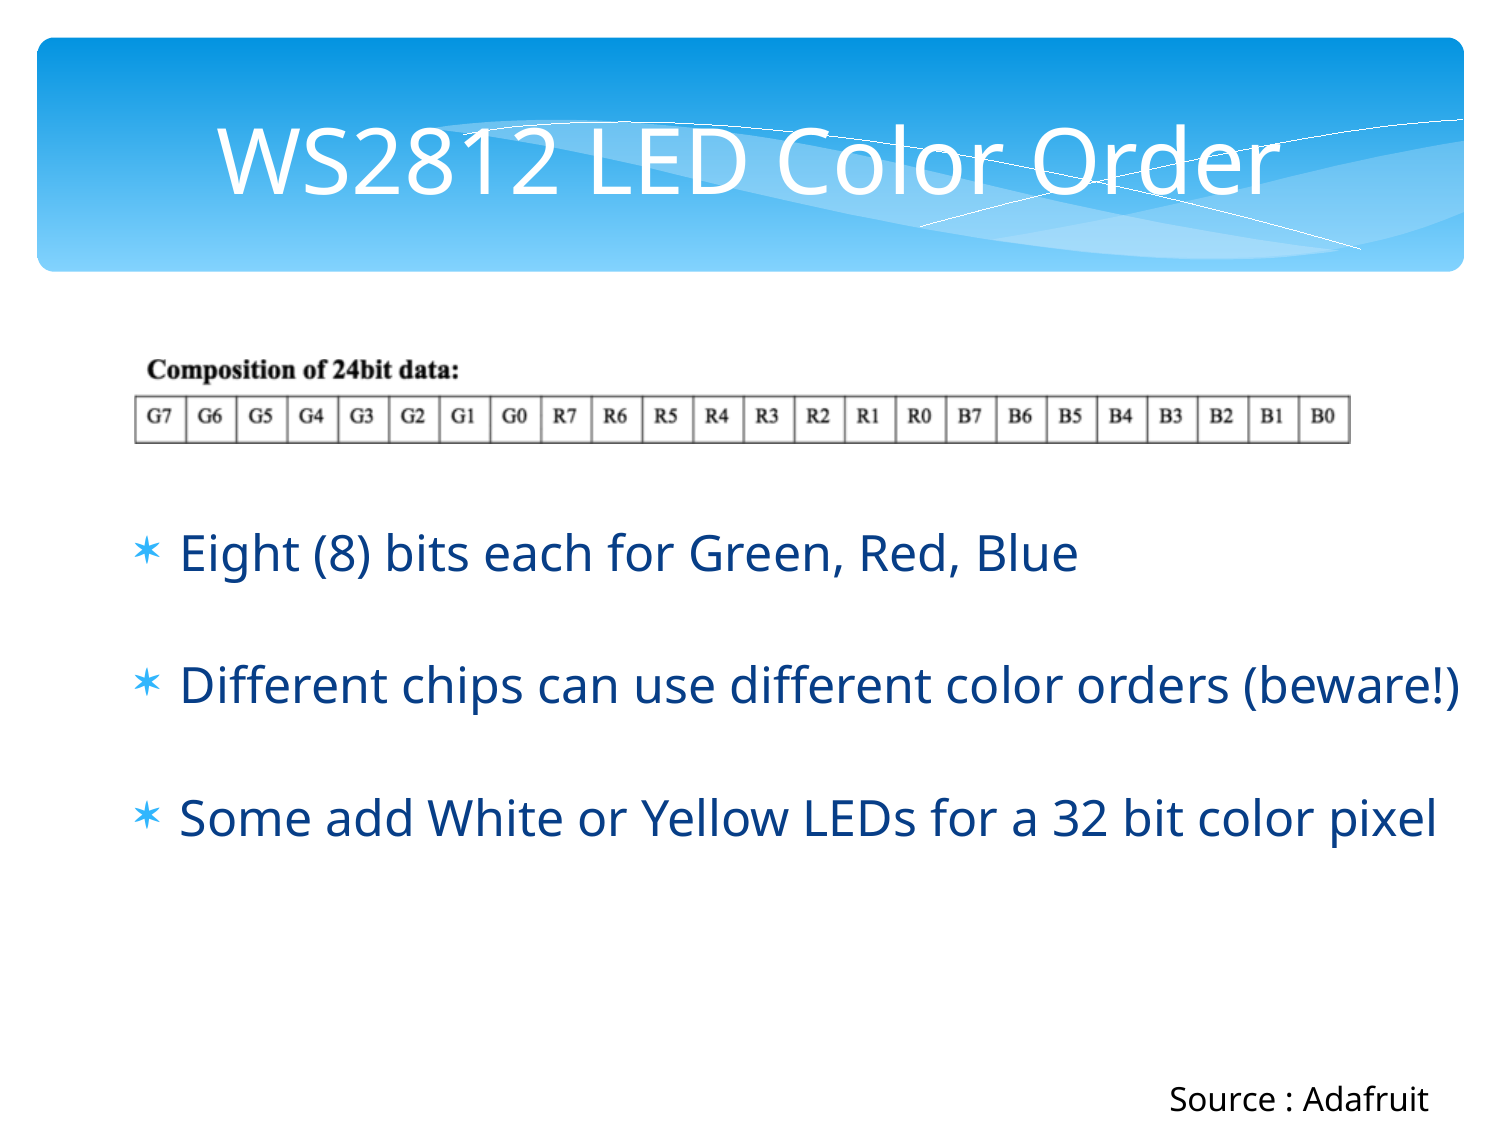

# WS2812 LED Color Order
Eight (8) bits each for Green, Red, Blue
Different chips can use different color orders (beware!)
Some add White or Yellow LEDs for a 32 bit color pixel
Source : Adafruit